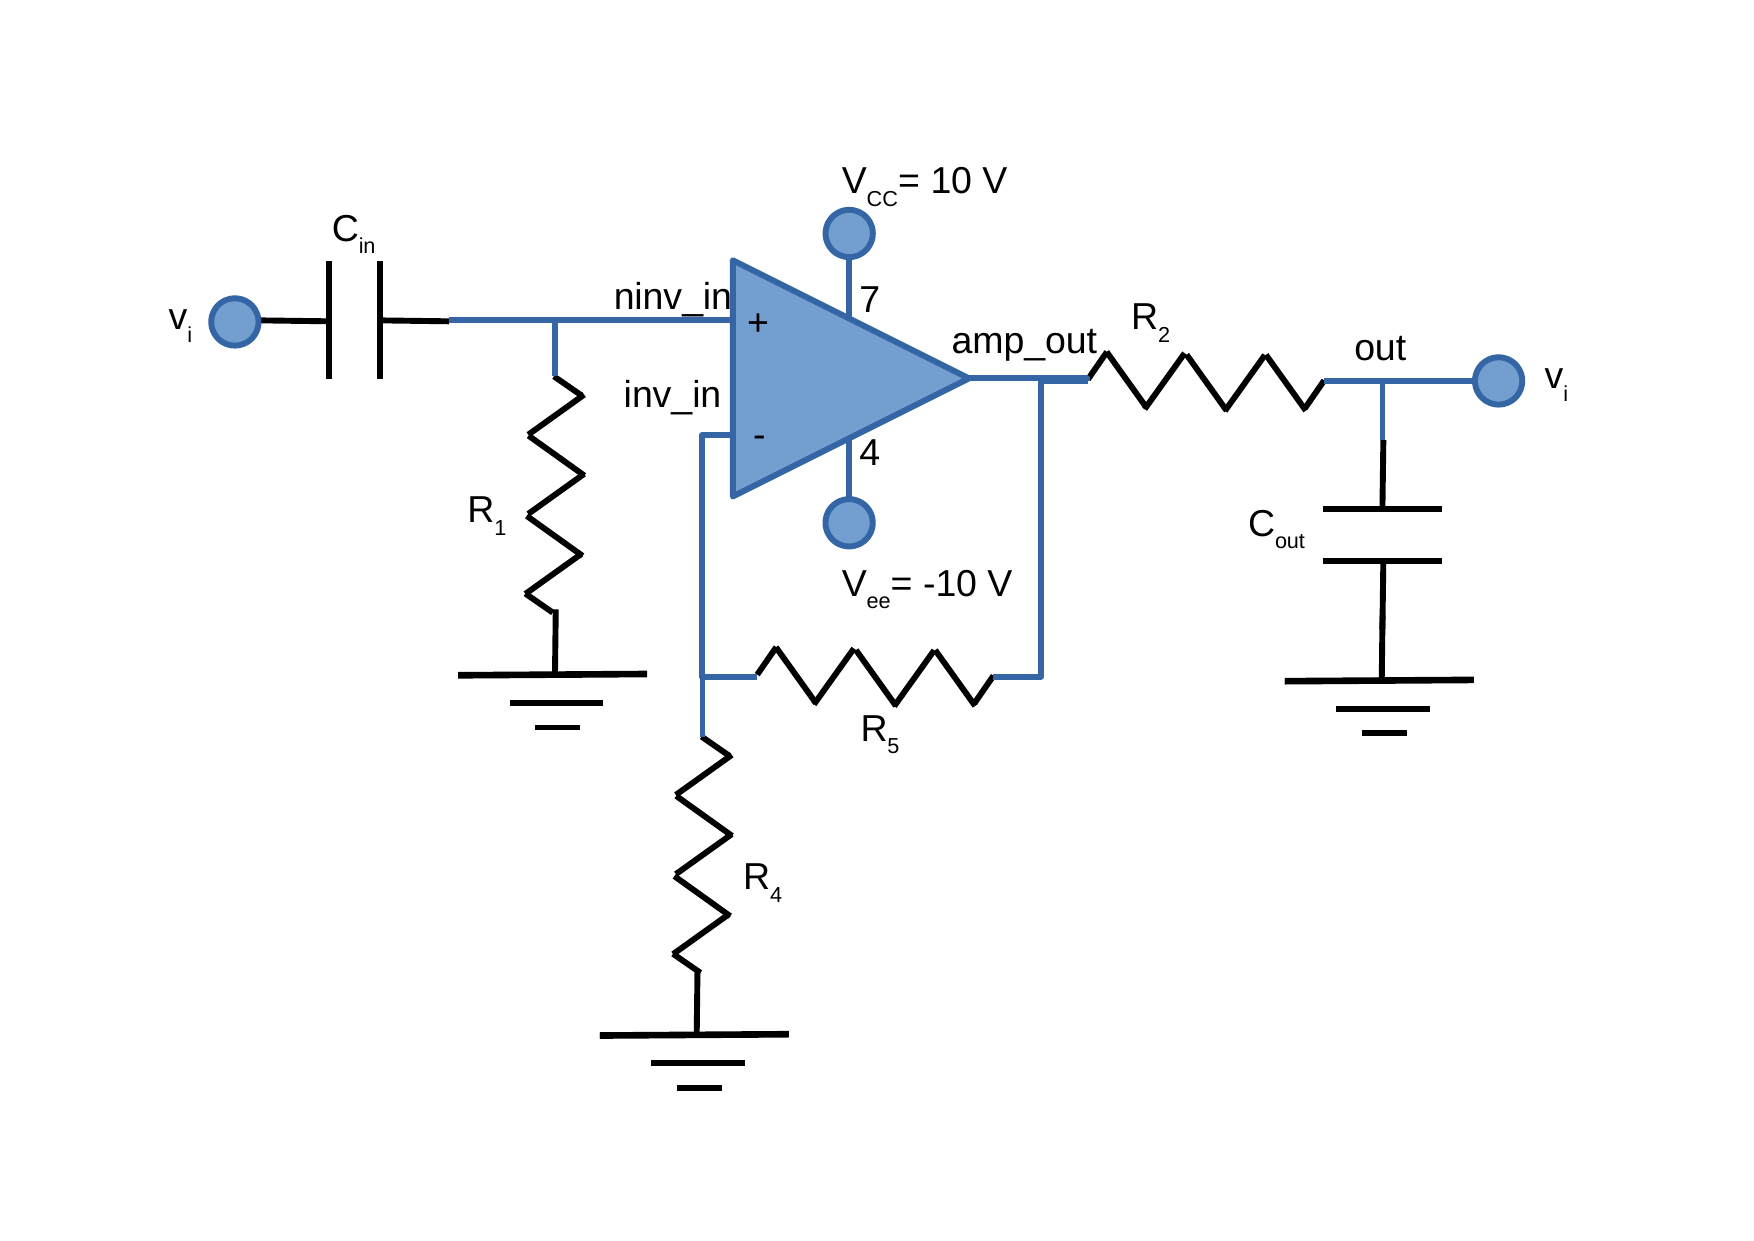

VCC= 10 V
Cin
ninv_in
7
vi
R2
+
amp_out
out
vi
inv_in
-
4
R1
Cout
Vee= -10 V
R5
R4